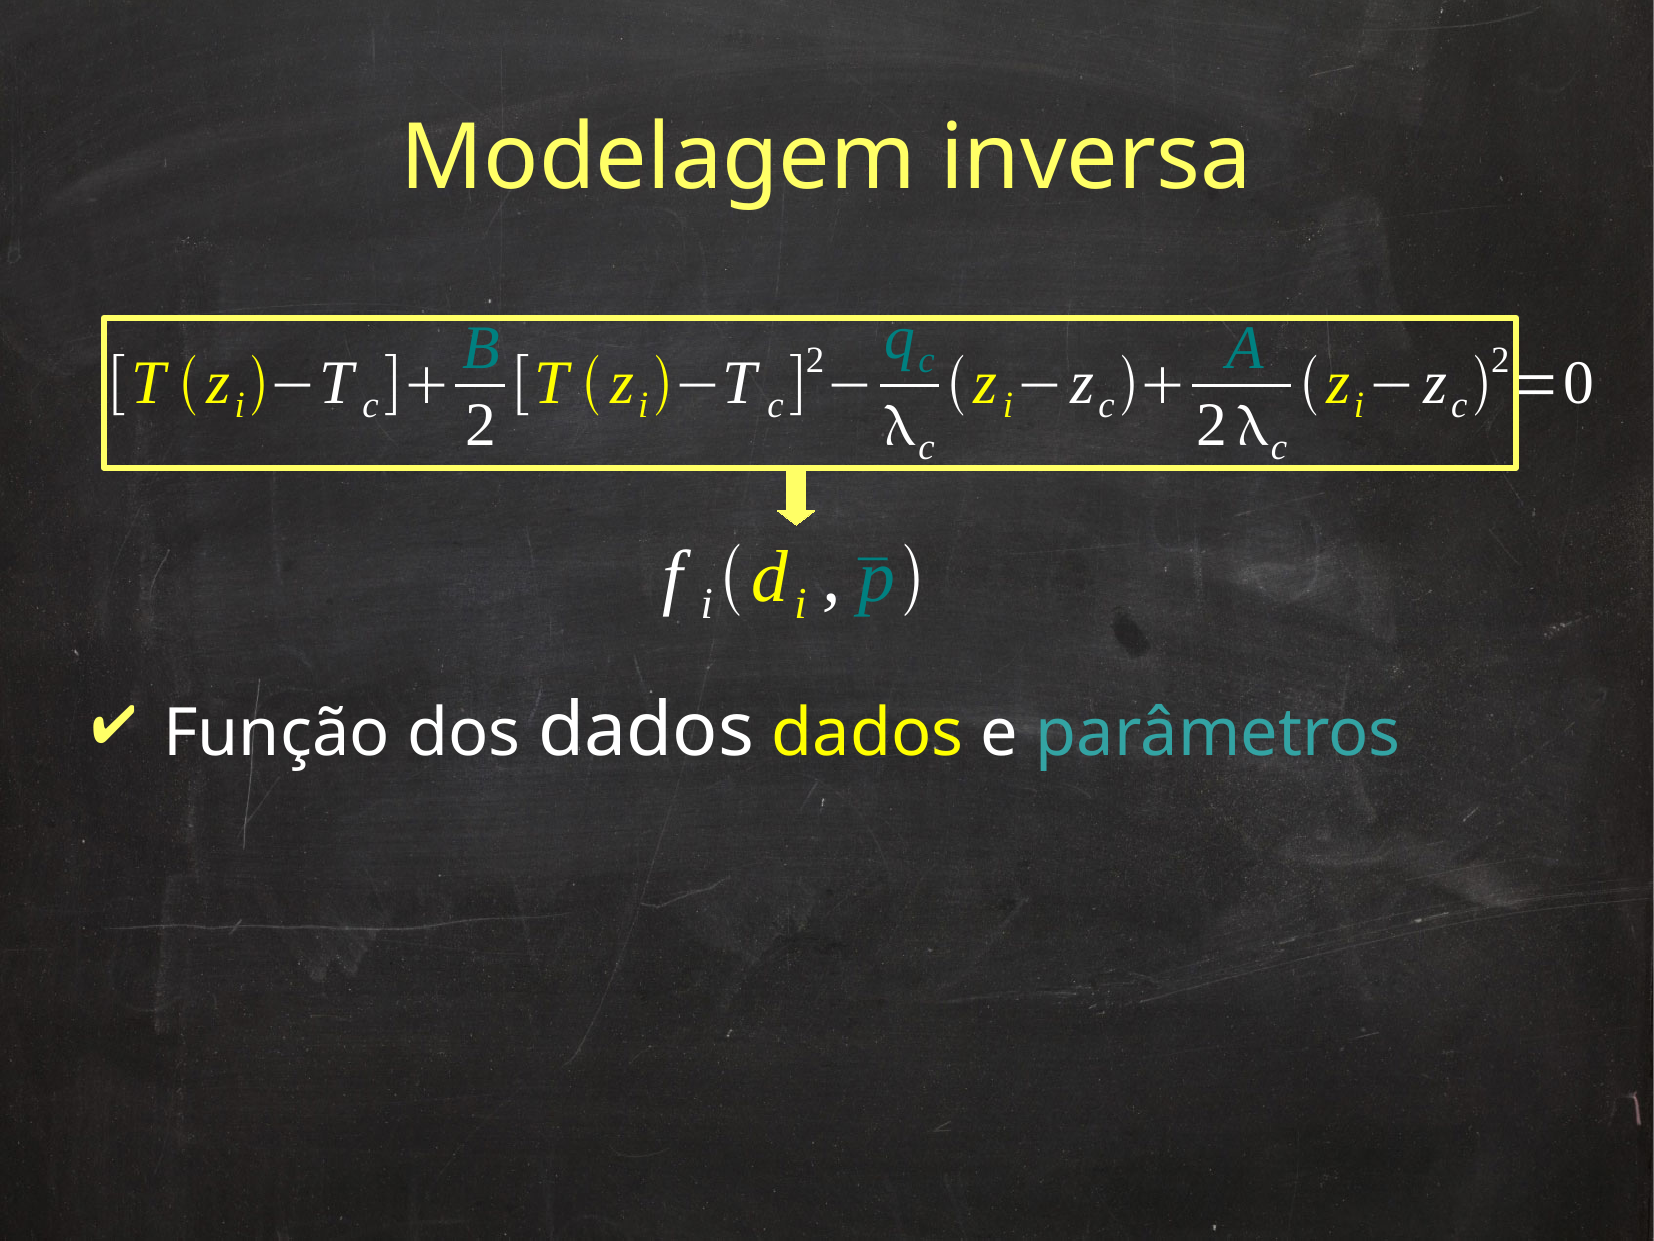

# Modelagem inversa
 Função dos dados dados e parâmetros